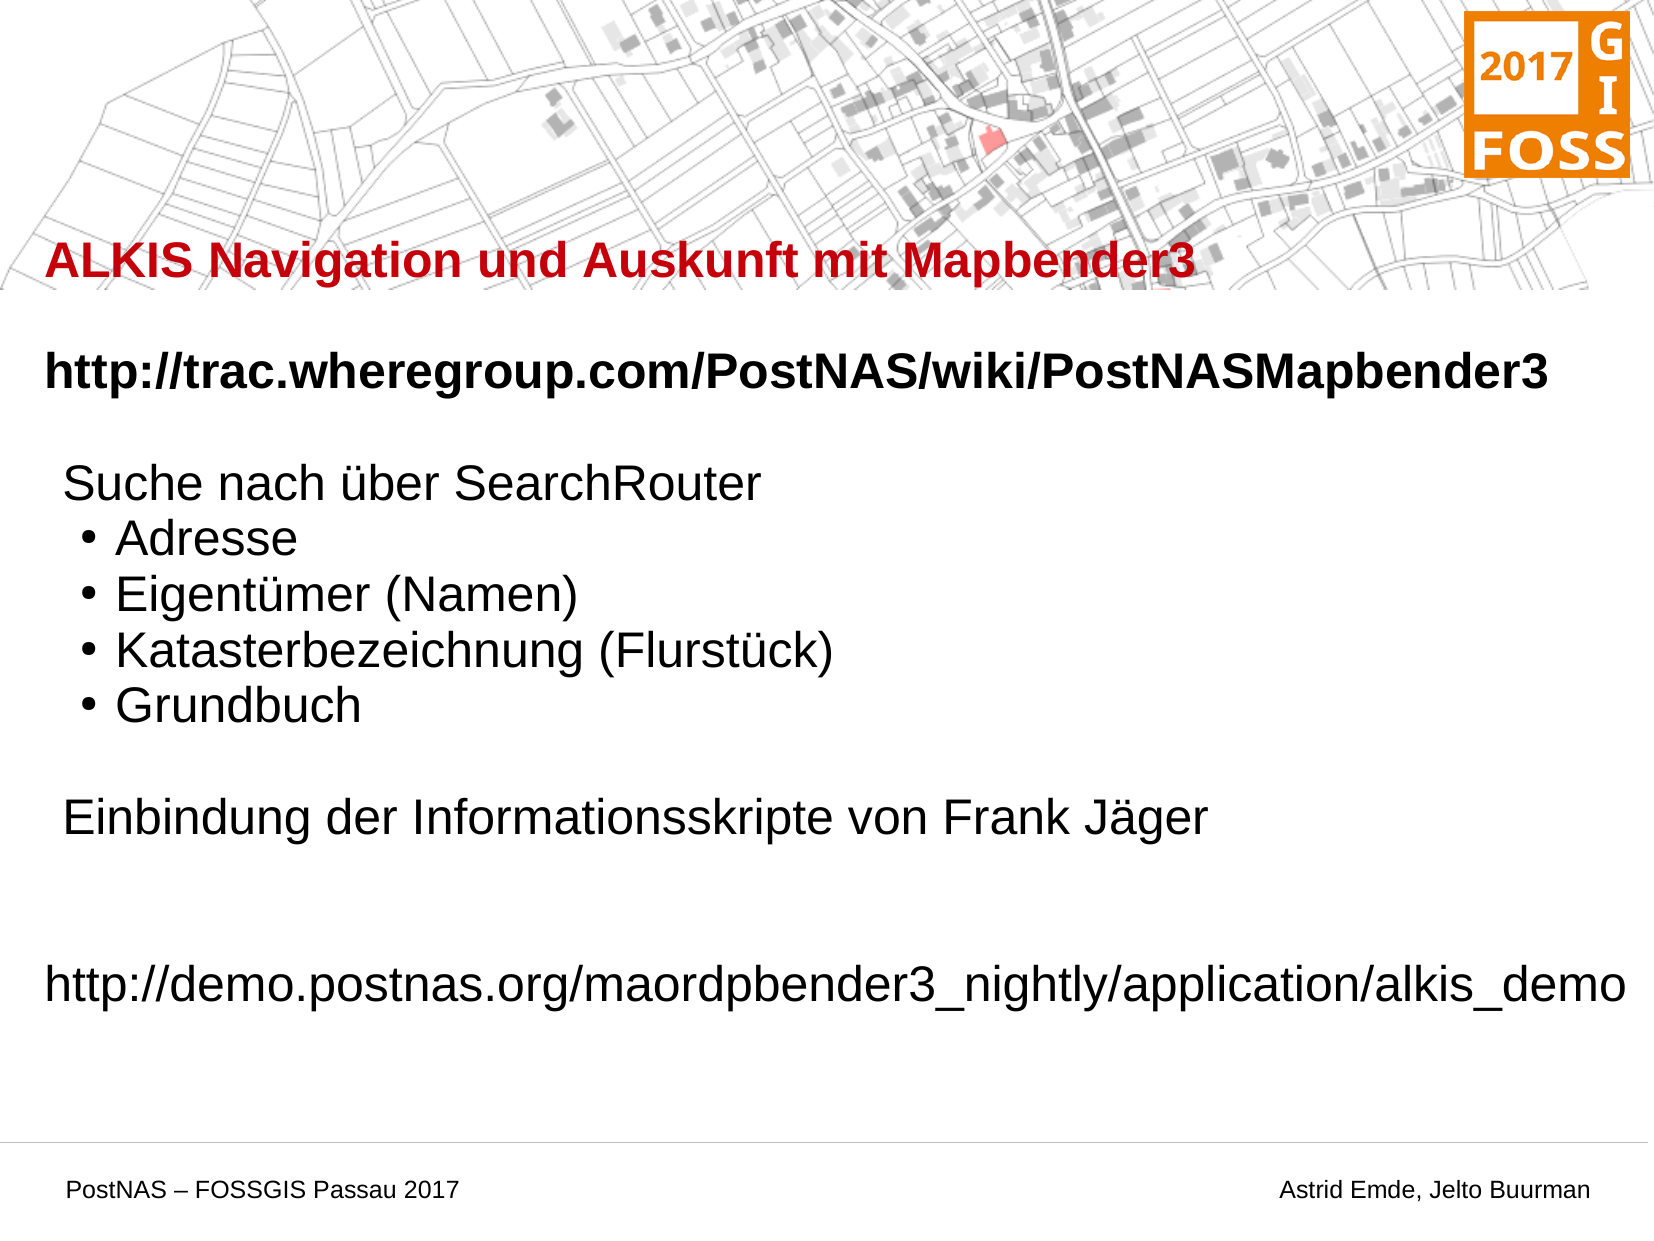

ALKIS Navigation und Auskunft mit Mapbender3
http://trac.wheregroup.com/PostNAS/wiki/PostNASMapbender3
Suche nach über SearchRouter
Adresse
Eigentümer (Namen)
Katasterbezeichnung (Flurstück)
Grundbuch
Einbindung der Informationsskripte von Frank Jäger
http://demo.postnas.org/maordpbender3_nightly/application/alkis_demo